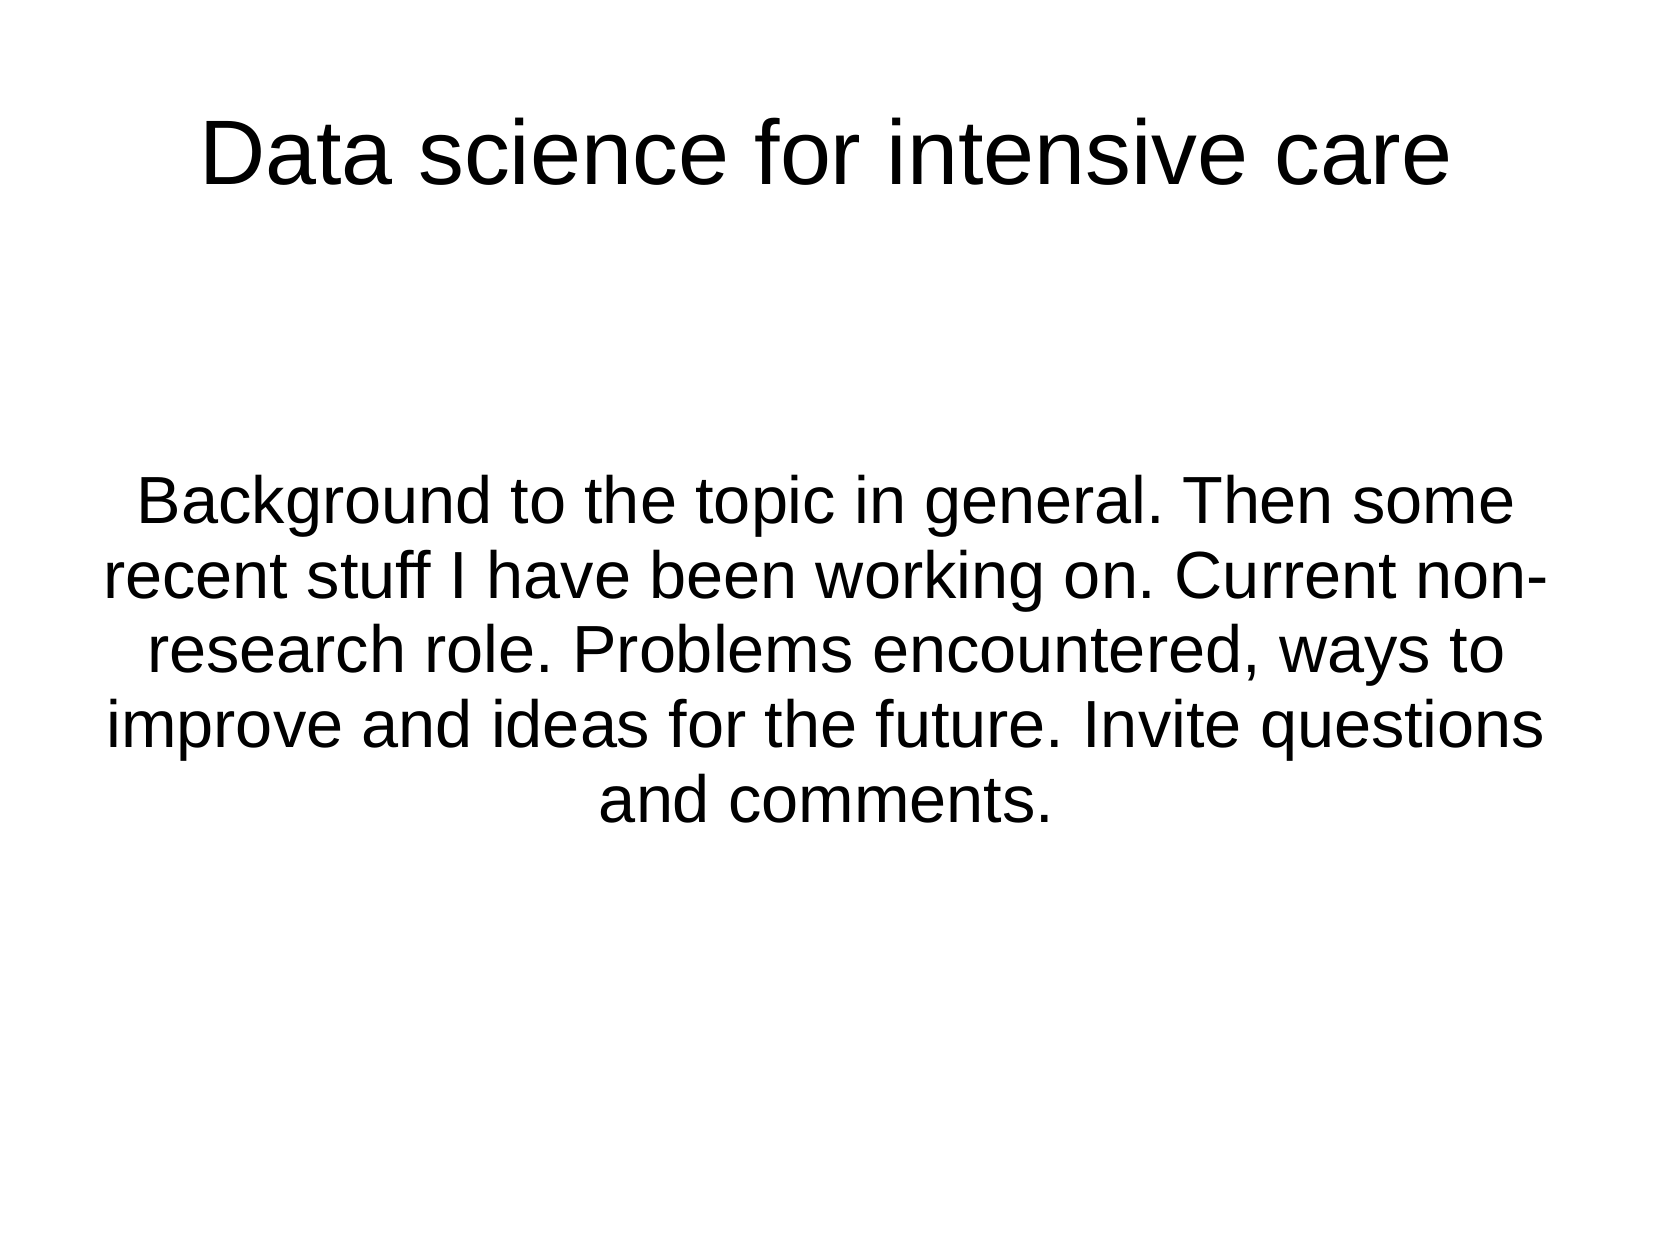

# Data science for intensive care
Background to the topic in general. Then some recent stuff I have been working on. Current non-research role. Problems encountered, ways to improve and ideas for the future. Invite questions and comments.